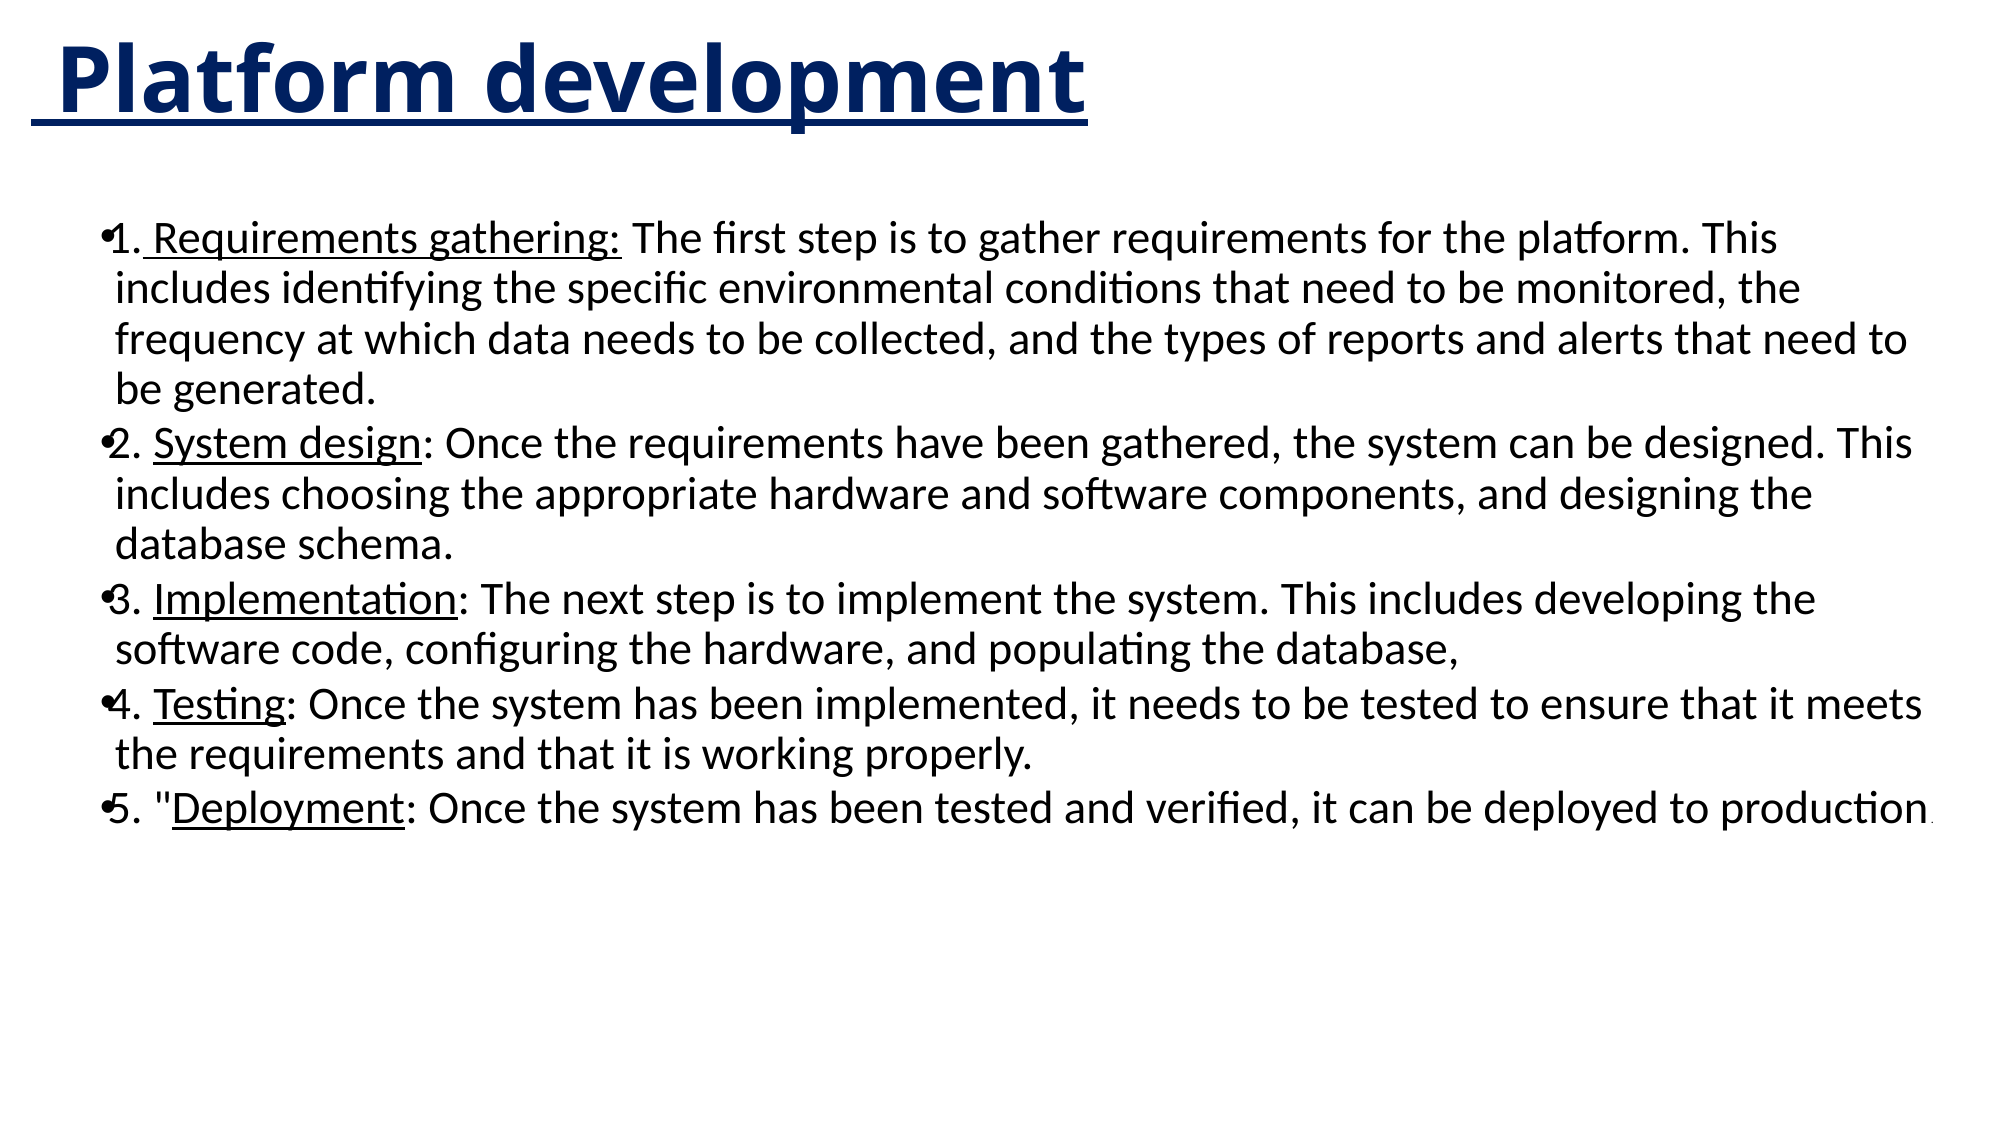

# Platform development
1. Requirements gathering: The first step is to gather requirements for the platform. This includes identifying the specific environmental conditions that need to be monitored, the frequency at which data needs to be collected, and the types of reports and alerts that need to be generated.
2. System design: Once the requirements have been gathered, the system can be designed. This includes choosing the appropriate hardware and software components, and designing the database schema.
3. Implementation: The next step is to implement the system. This includes developing the software code, configuring the hardware, and populating the database,
4. Testing: Once the system has been implemented, it needs to be tested to ensure that it meets the requirements and that it is working properly.
5. "Deployment: Once the system has been tested and verified, it can be deployed to production.